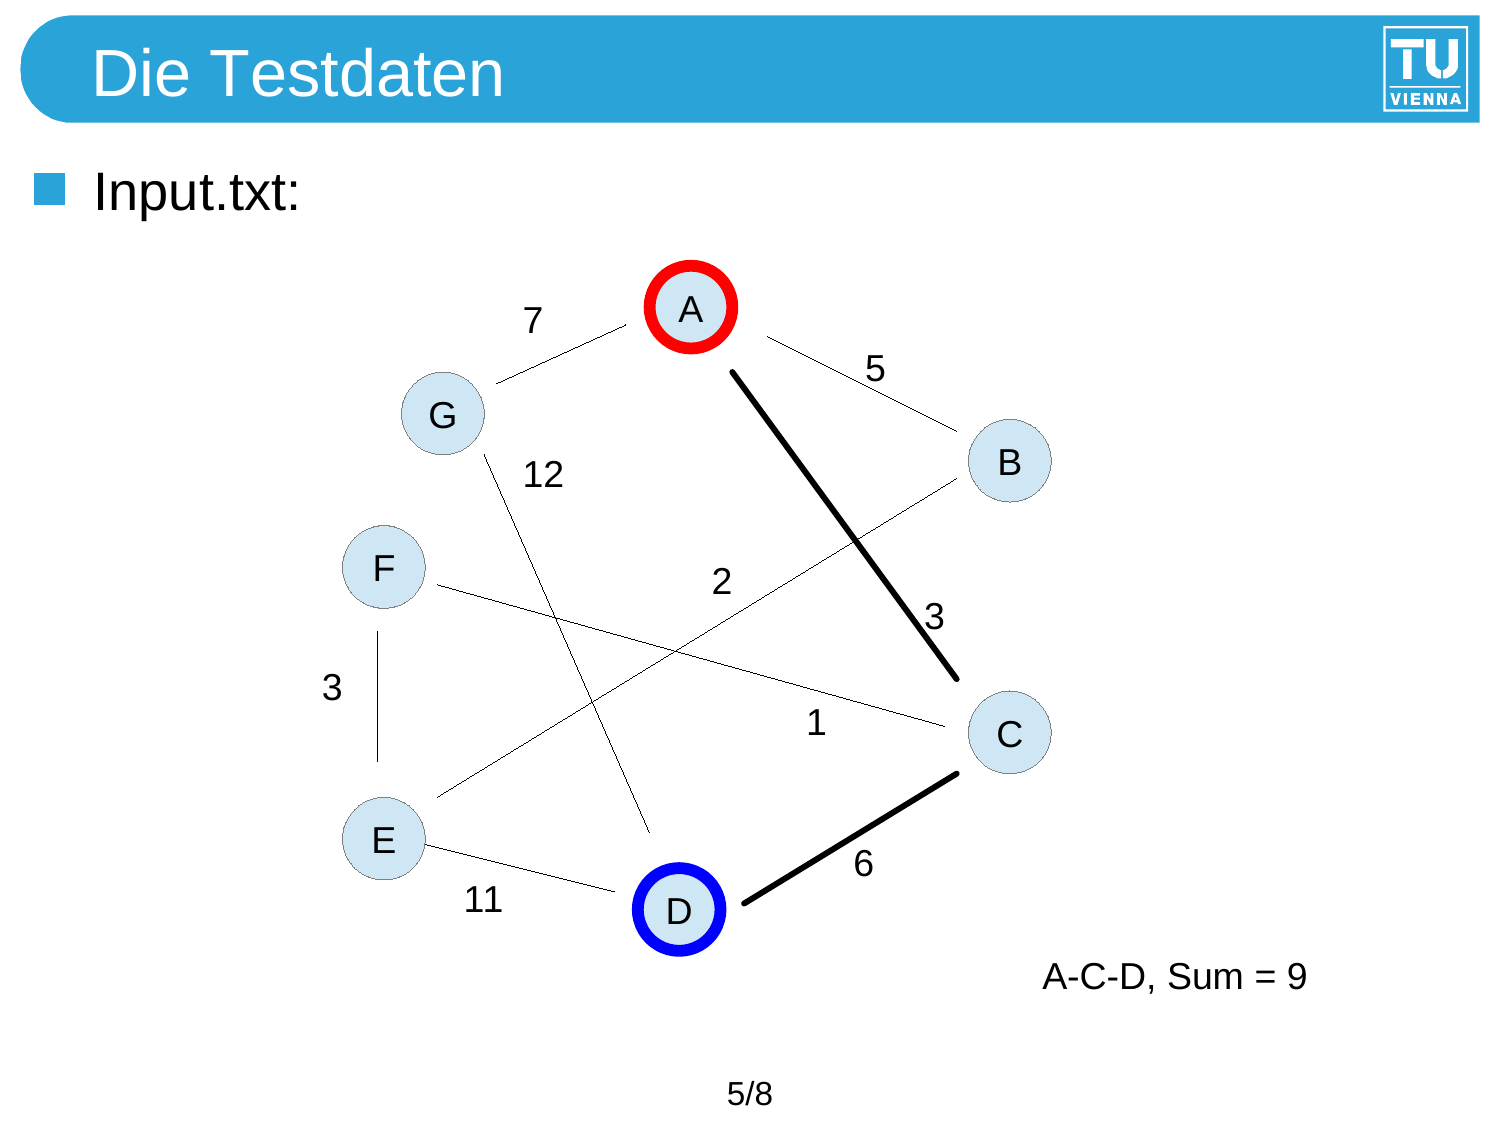

# Die Testdaten
Input.txt:
A
7
5
G
B
12
F
2
3
3
1
C
E
6
11
D
A-C-D, Sum = 9
5